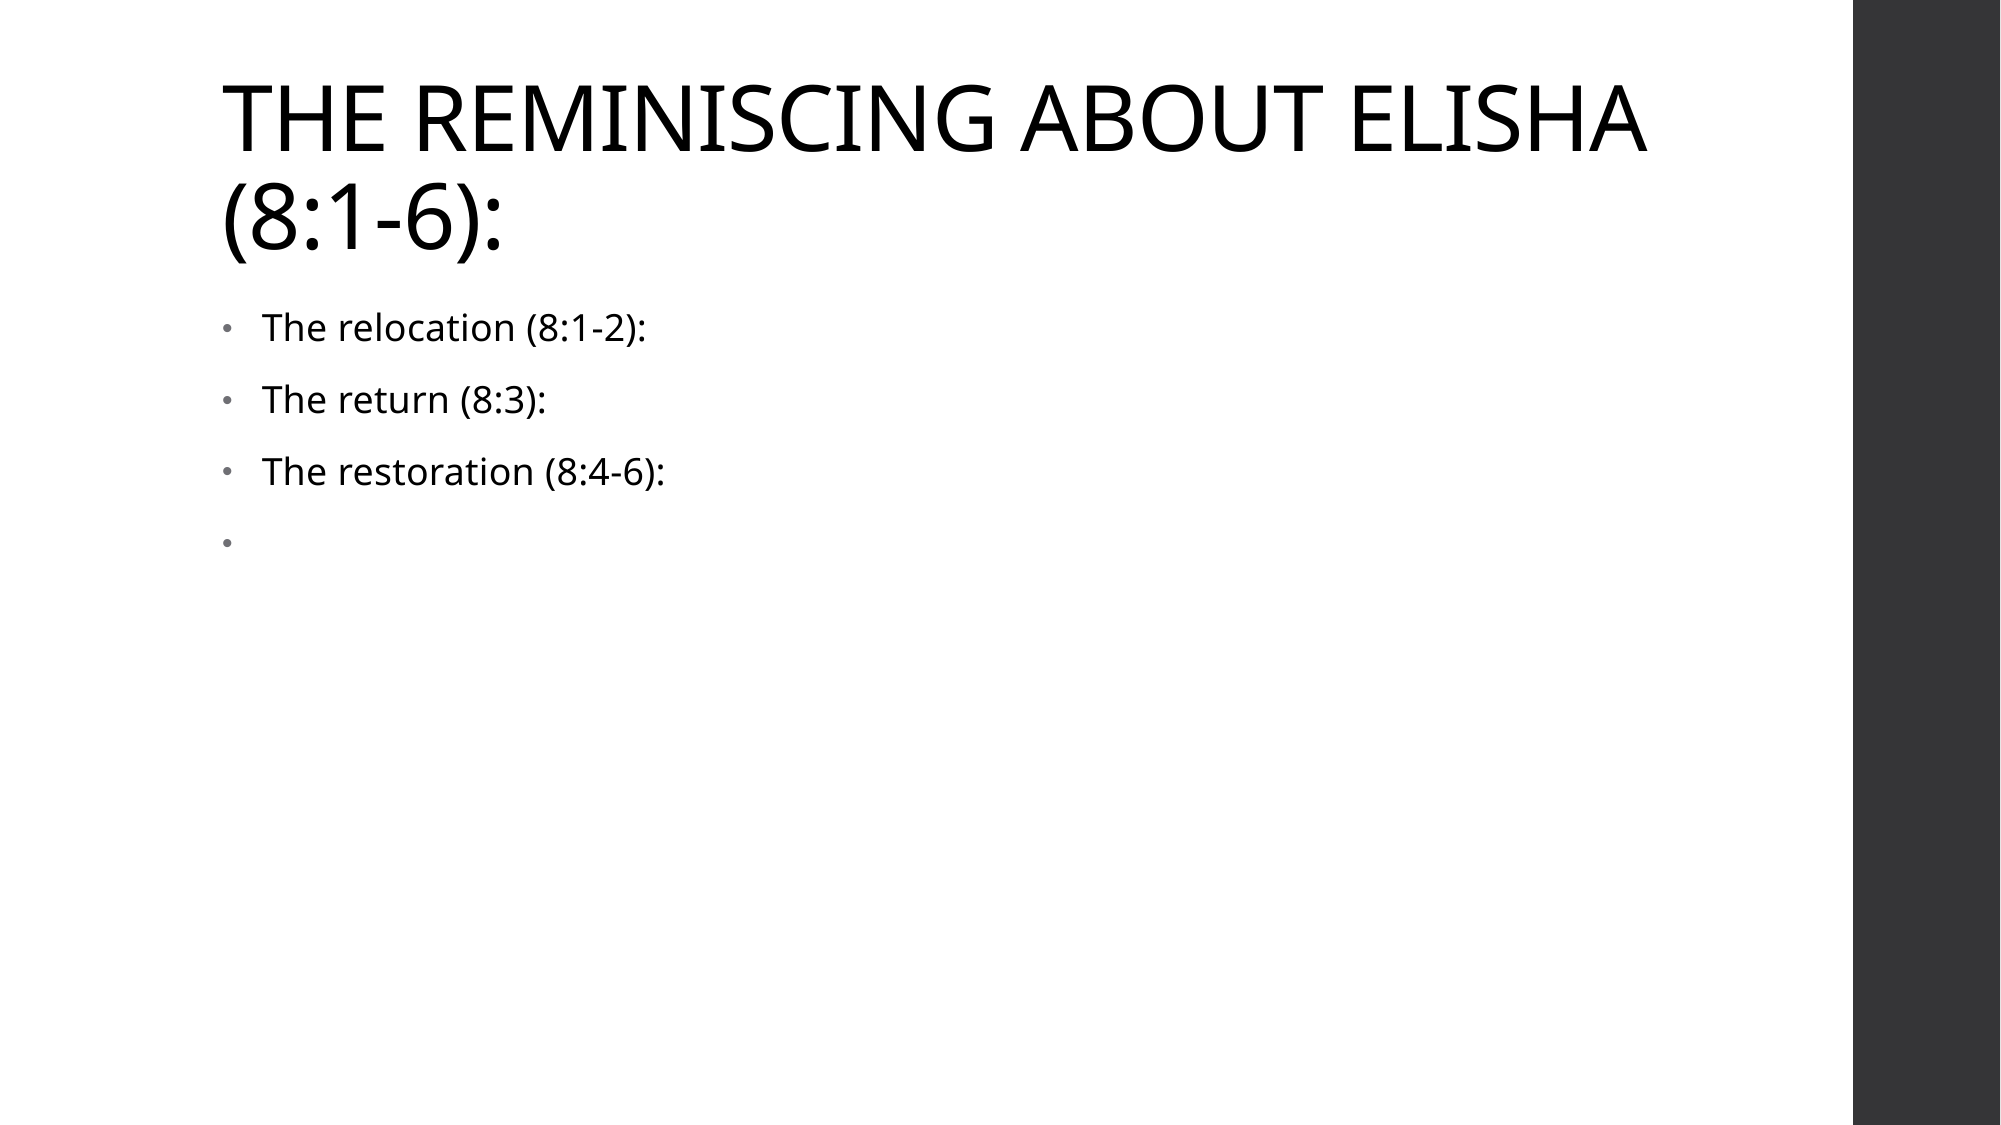

# THE REMINISCING ABOUT ELISHA (8:1-6):
 The relocation (8:1-2):
 The return (8:3):
 The restoration (8:4-6):